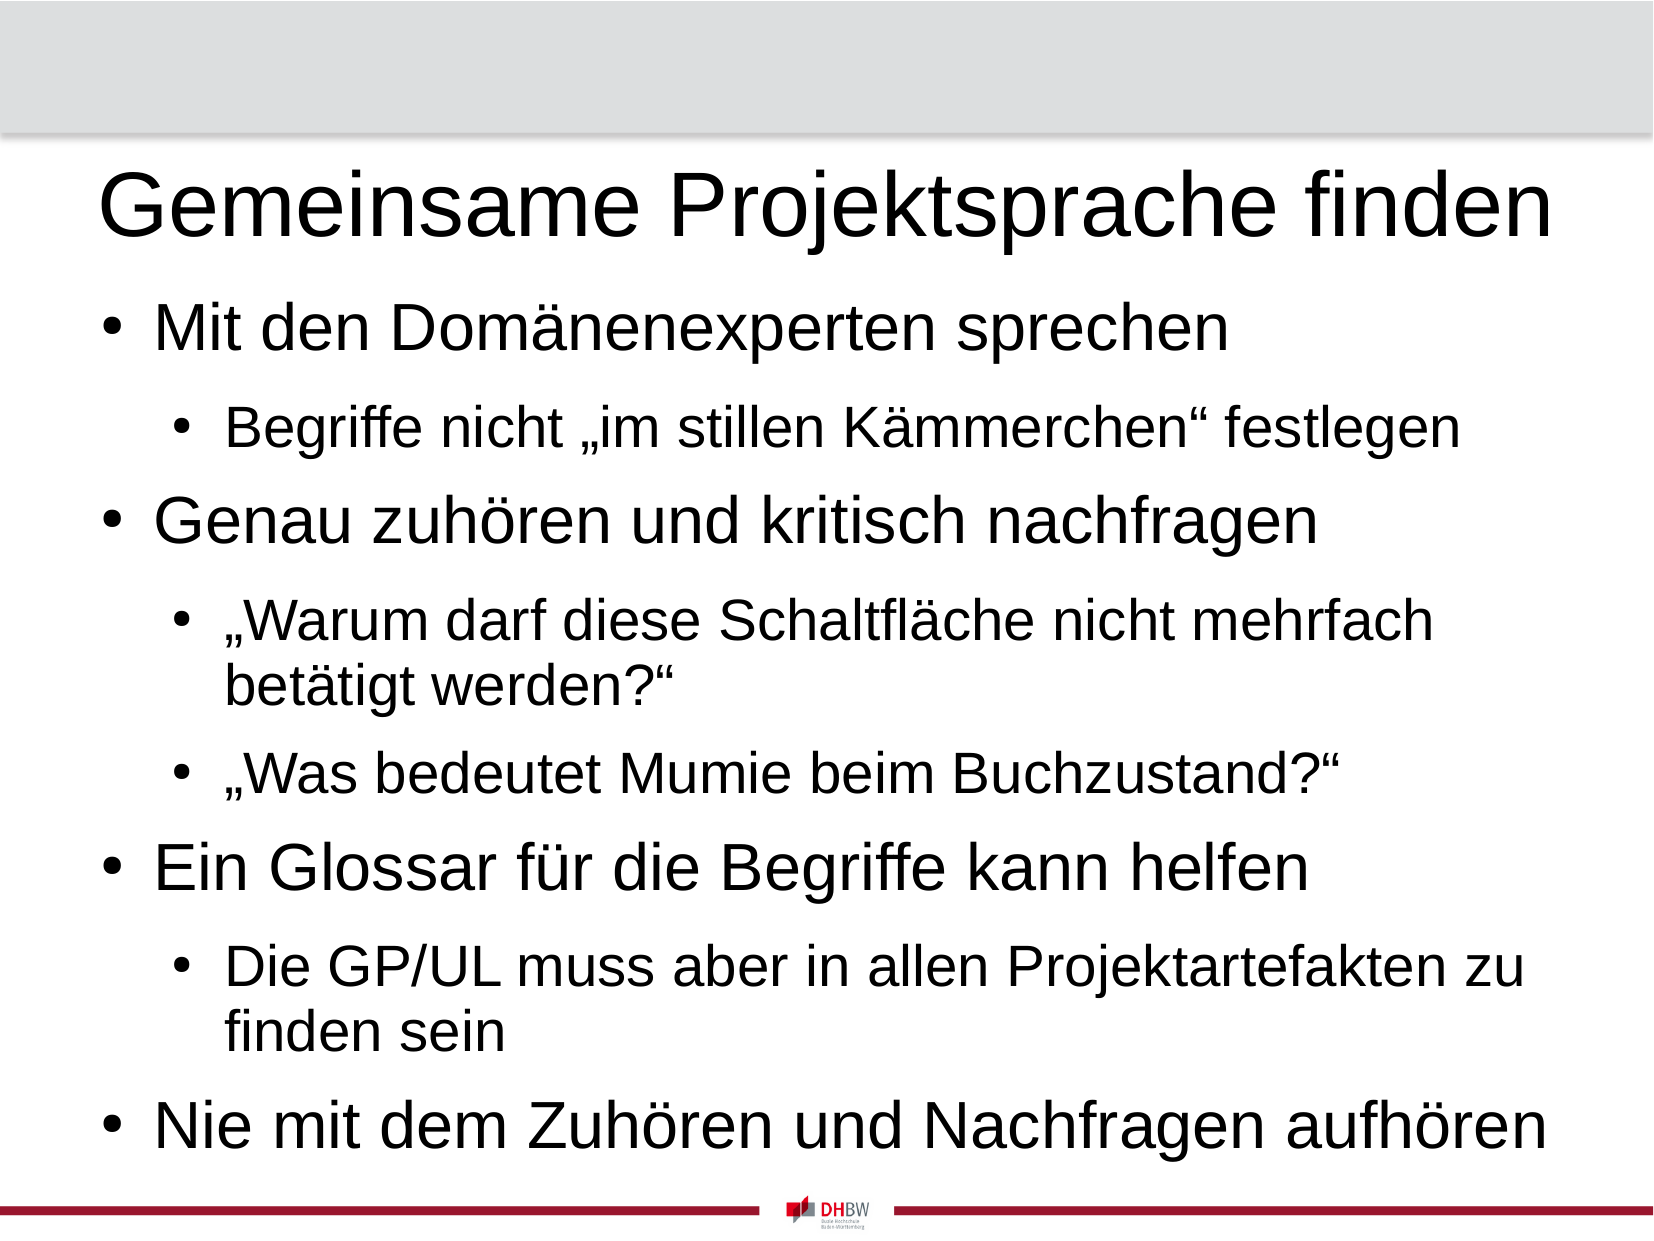

# Gemeinsame Projektsprache finden
Mit den Domänenexperten sprechen
Begriffe nicht „im stillen Kämmerchen“ festlegen
Genau zuhören und kritisch nachfragen
„Warum darf diese Schaltfläche nicht mehrfach betätigt werden?“
„Was bedeutet Mumie beim Buchzustand?“
Ein Glossar für die Begriffe kann helfen
Die GP/UL muss aber in allen Projektartefakten zu finden sein
Nie mit dem Zuhören und Nachfragen aufhören